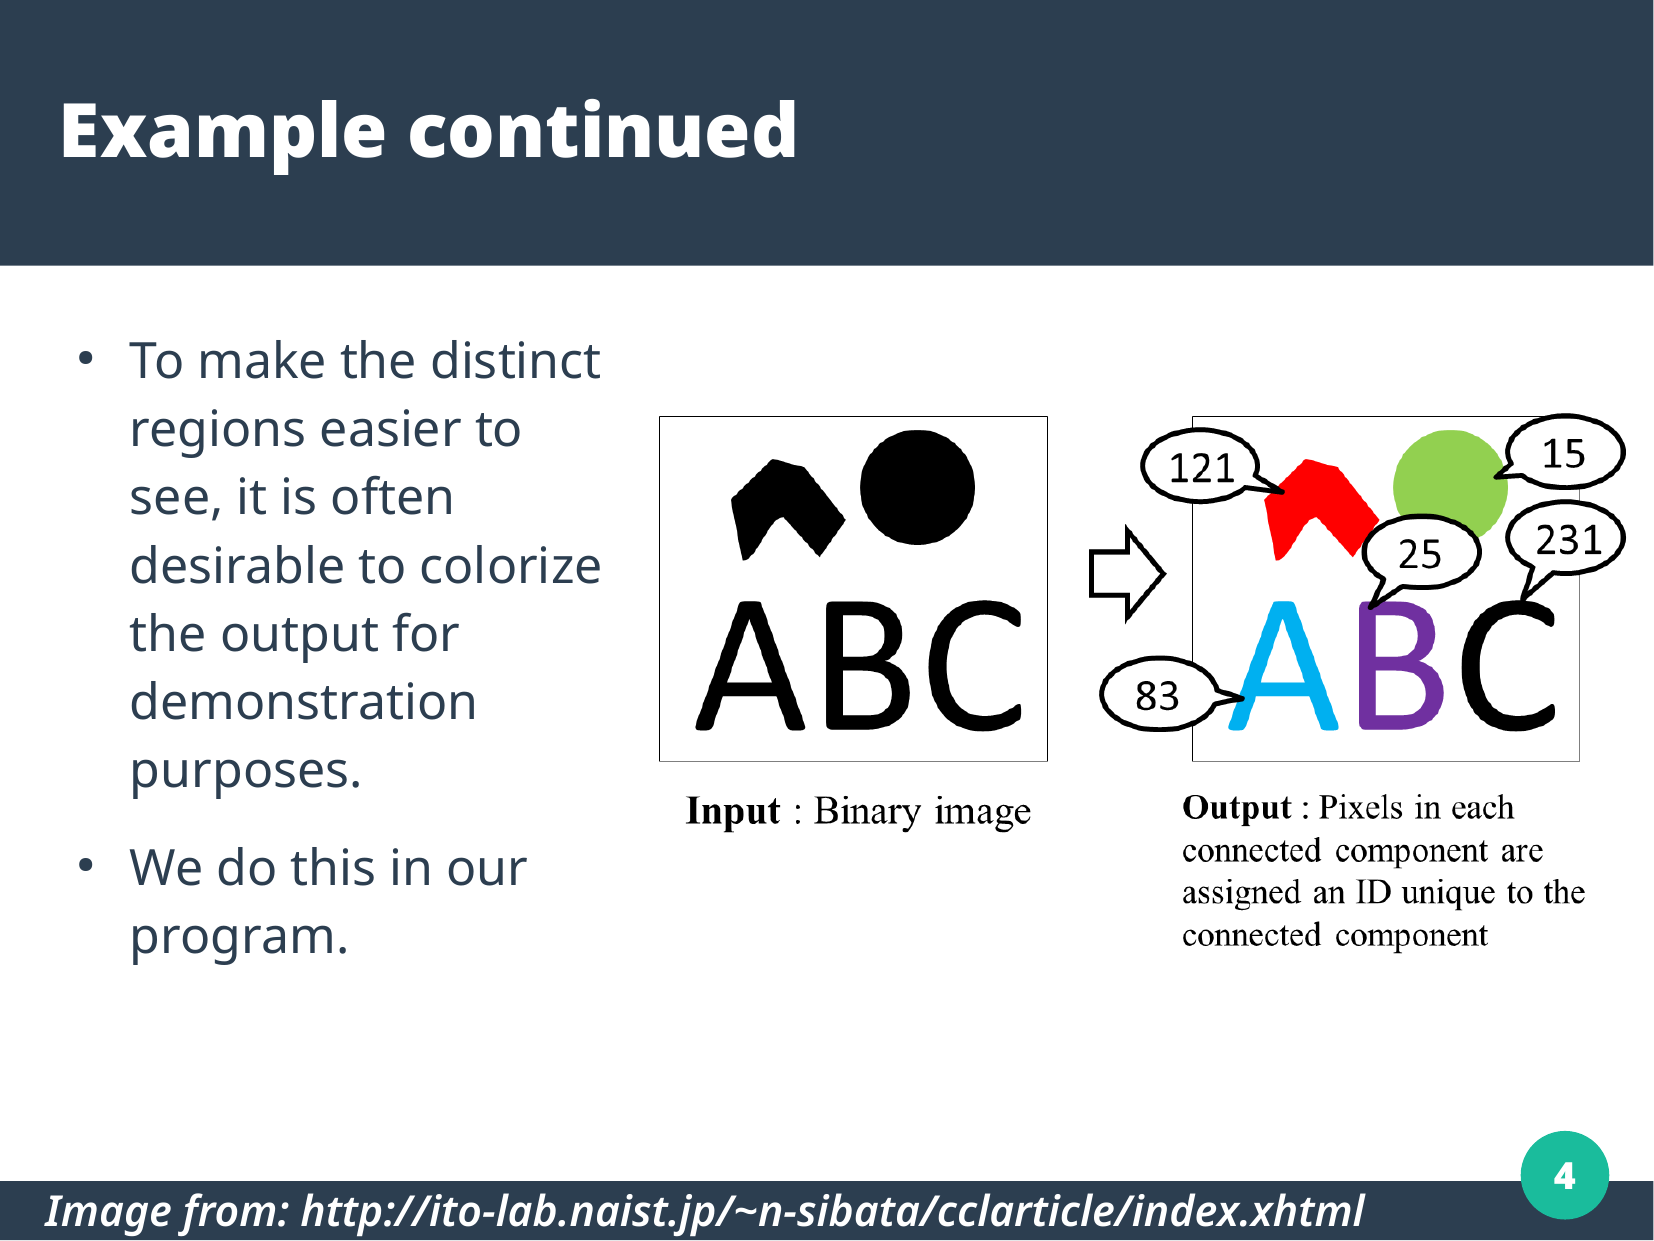

# Example continued
To make the distinct regions easier to see, it is often desirable to colorize the output for demonstration purposes.
We do this in our program.
4
Image from: http://ito-lab.naist.jp/~n-sibata/cclarticle/index.xhtml